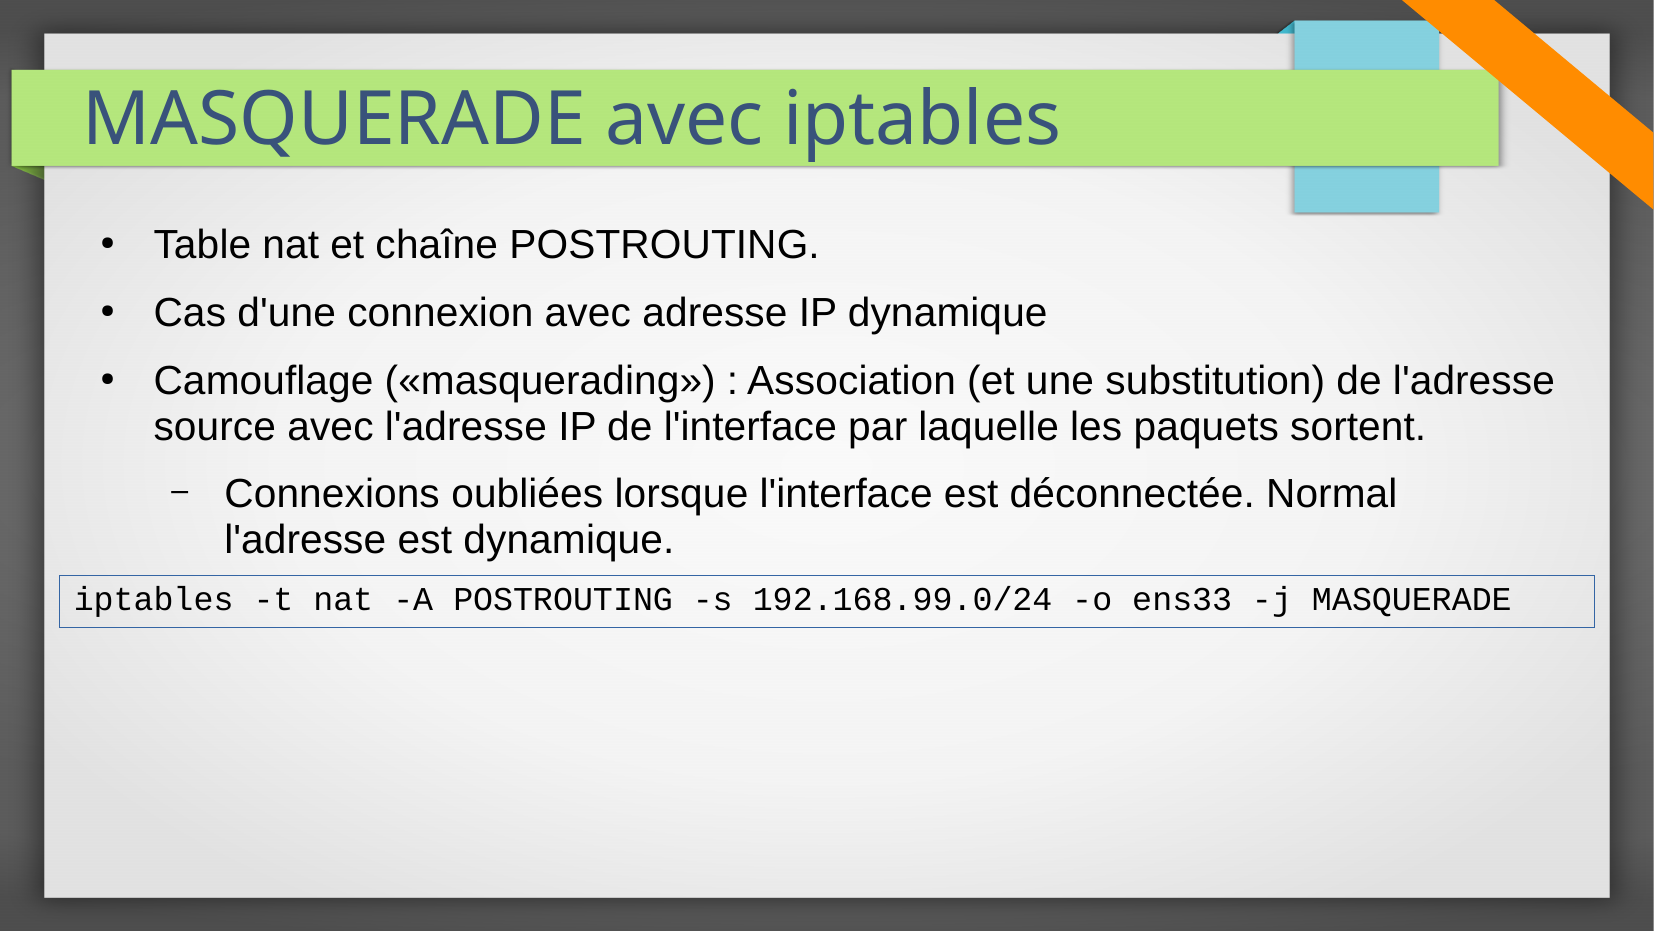

# MASQUERADE avec iptables
Table nat et chaîne POSTROUTING.
Cas d'une connexion avec adresse IP dynamique
Camouflage («masquerading») : Association (et une substitution) de l'adresse source avec l'adresse IP de l'interface par laquelle les paquets sortent.
Connexions oubliées lorsque l'interface est déconnectée. Normal l'adresse est dynamique.
iptables -t nat -A POSTROUTING -s 192.168.99.0/24 -o ens33 -j MASQUERADE